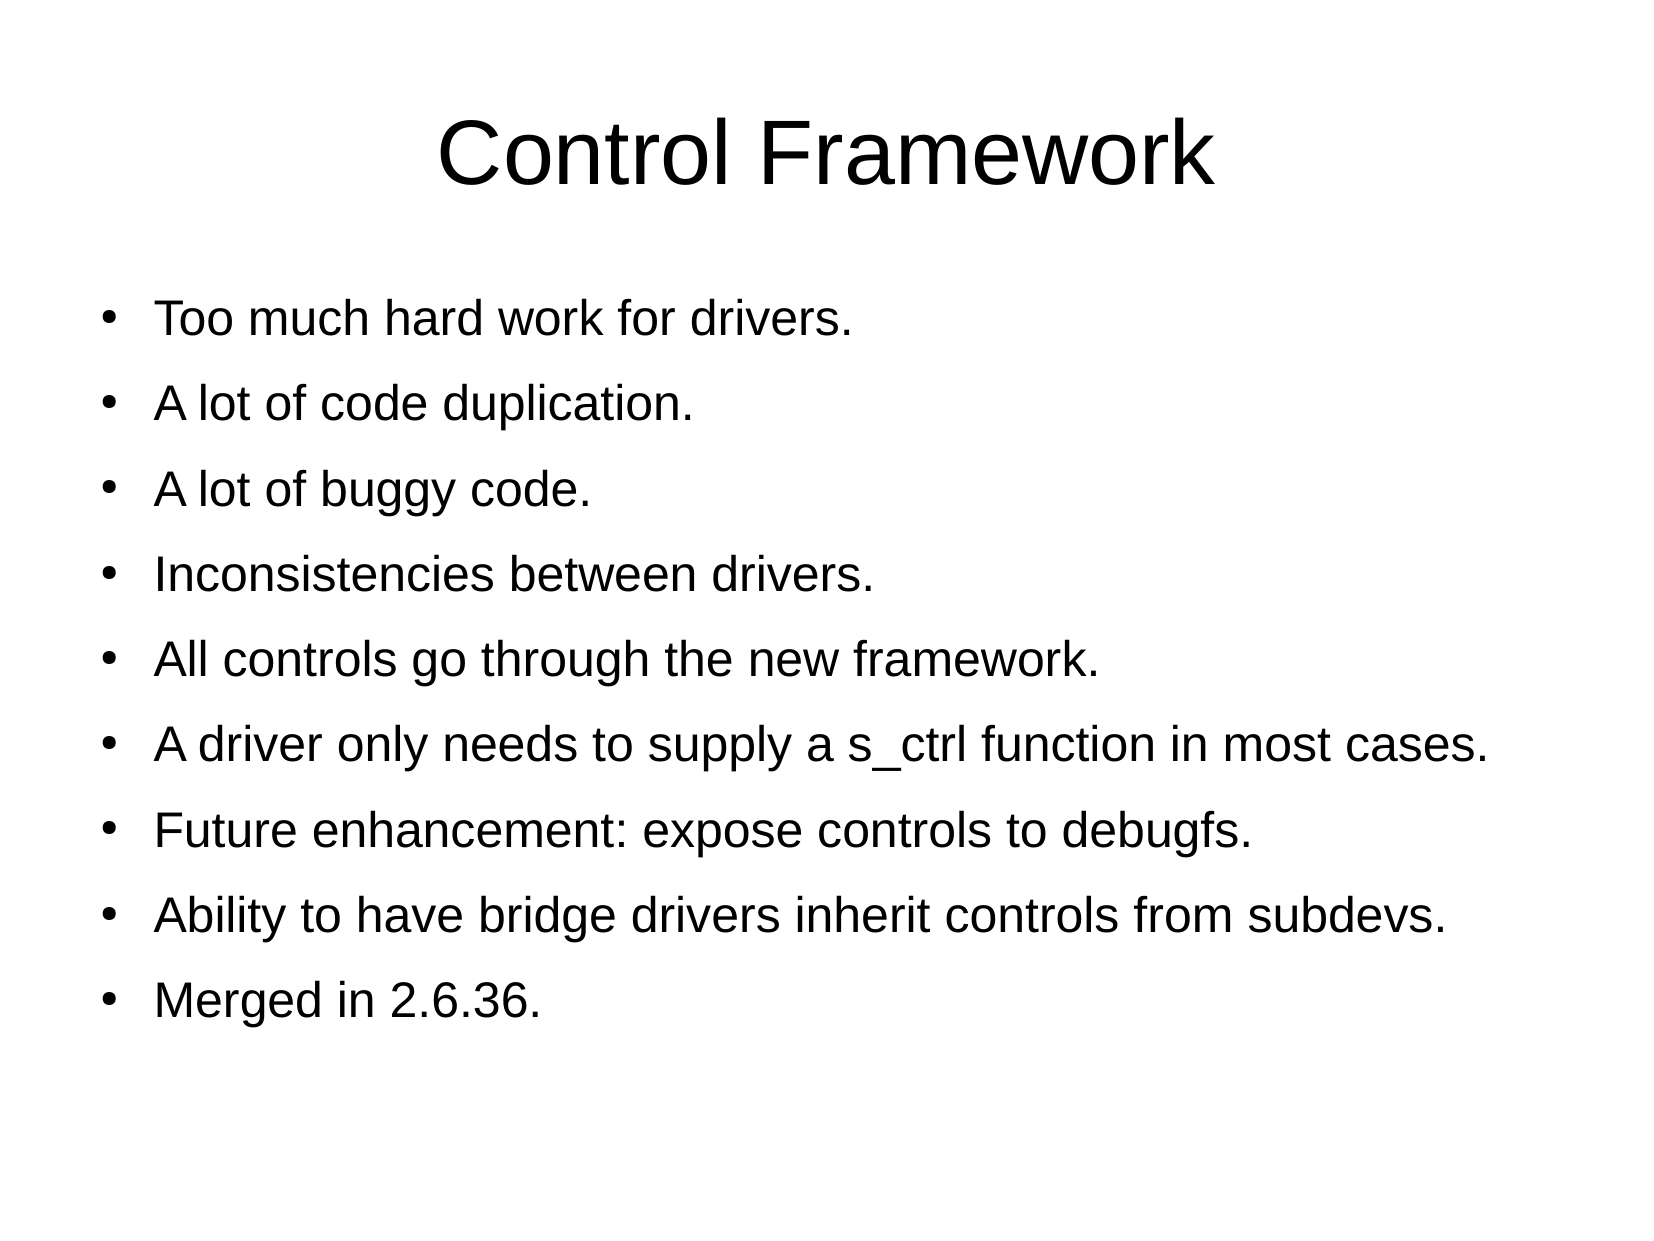

# Control Framework
Too much hard work for drivers.
A lot of code duplication.
A lot of buggy code.
Inconsistencies between drivers.
All controls go through the new framework.
A driver only needs to supply a s_ctrl function in most cases.
Future enhancement: expose controls to debugfs.
Ability to have bridge drivers inherit controls from subdevs.
Merged in 2.6.36.